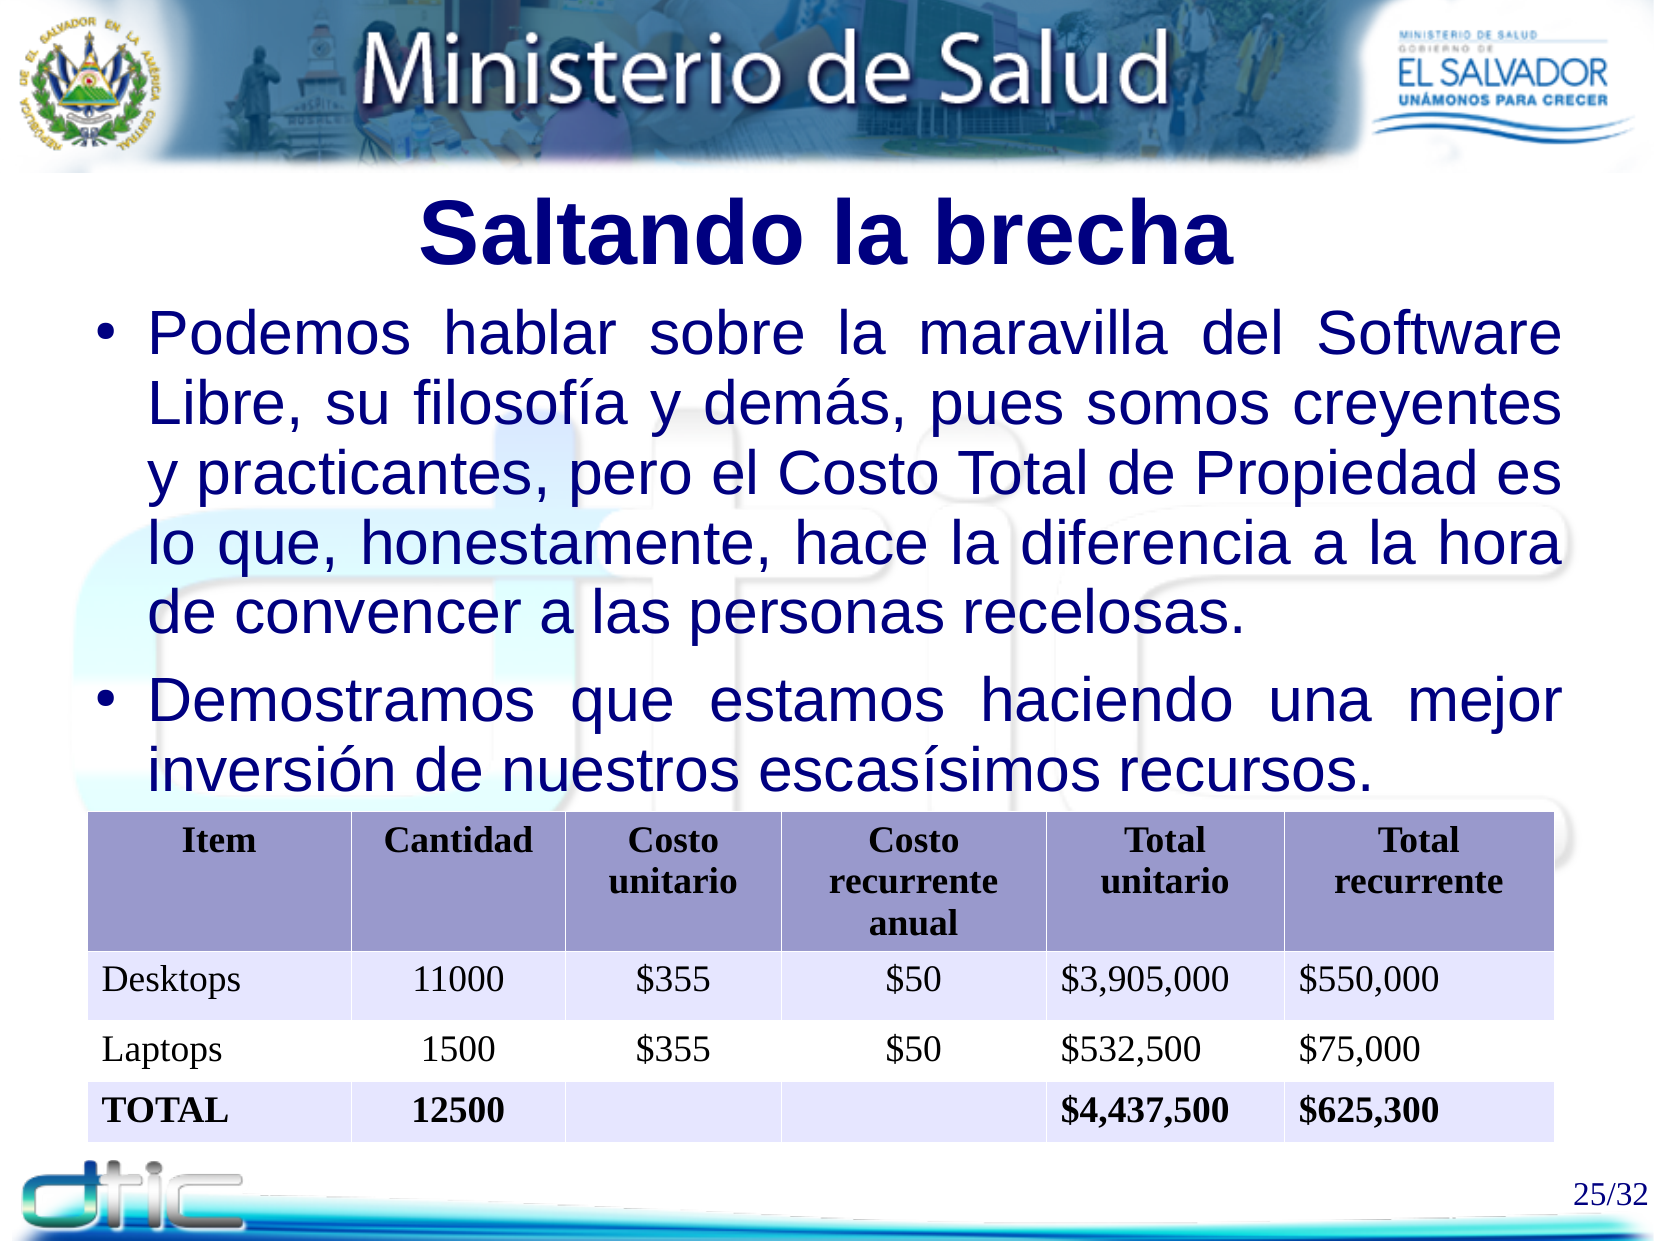

# Saltando la brecha
Podemos hablar sobre la maravilla del Software Libre, su filosofía y demás, pues somos creyentes y practicantes, pero el Costo Total de Propiedad es lo que, honestamente, hace la diferencia a la hora de convencer a las personas recelosas.
Demostramos que estamos haciendo una mejor inversión de nuestros escasísimos recursos.
| Item | Cantidad | Costo unitario | Costo recurrente anual | Total unitario | Total recurrente |
| --- | --- | --- | --- | --- | --- |
| Desktops | 11000 | $355 | $50 | $3,905,000 | $550,000 |
| Laptops | 1500 | $355 | $50 | $532,500 | $75,000 |
| TOTAL | 12500 | | | $4,437,500 | $625,300 |